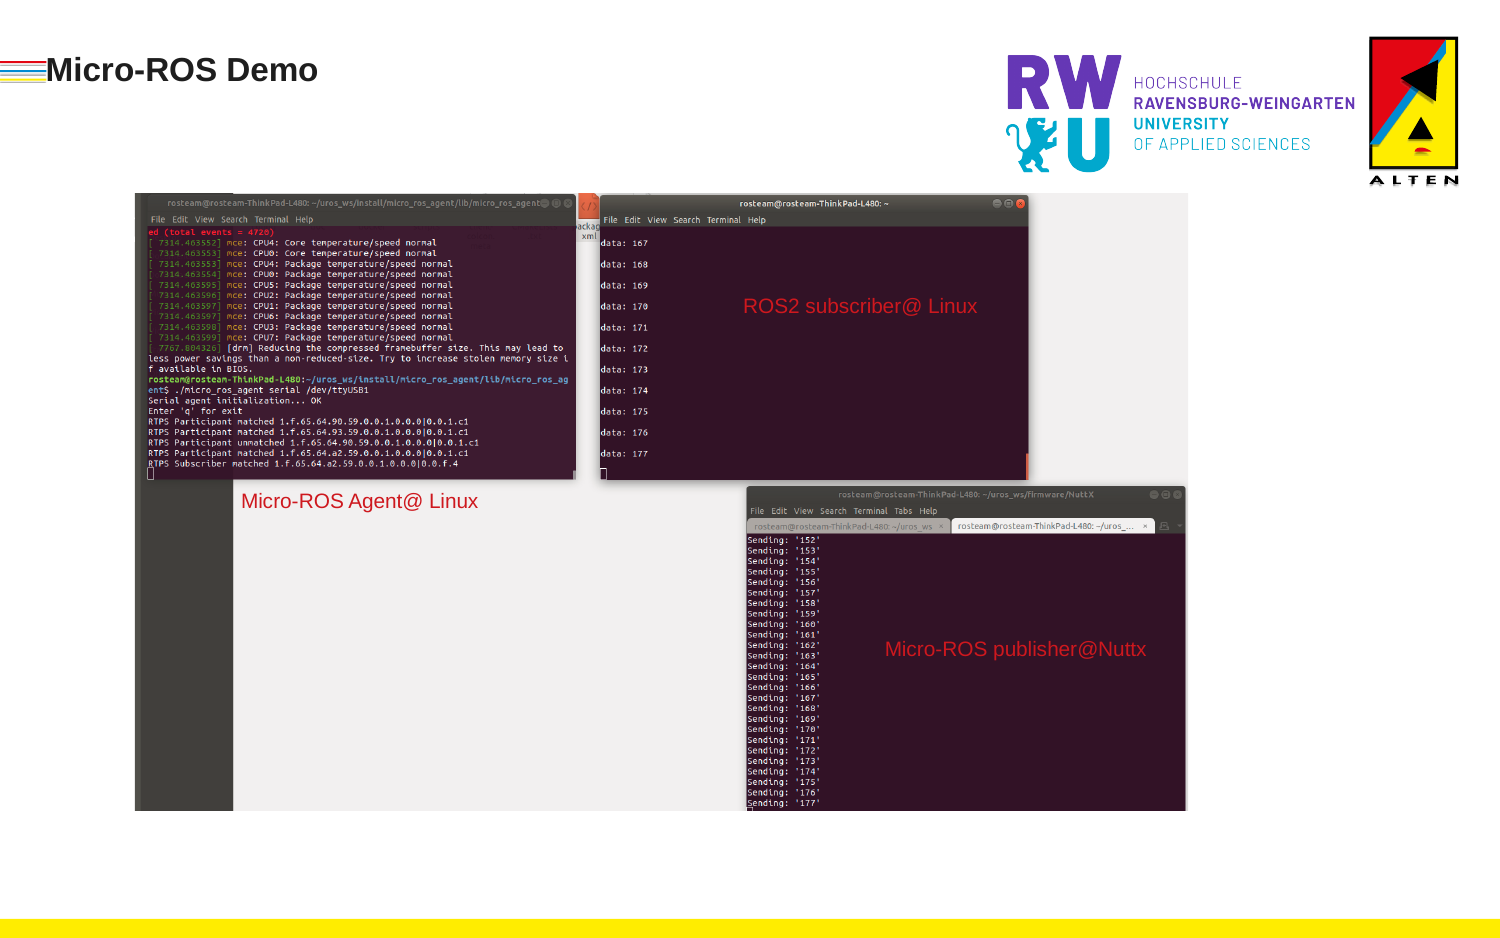

# Micro-ROS Demo
ROS2 subscriber@ Linux
Micro-ROS Agent@ Linux
Micro-ROS publisher@Nuttx